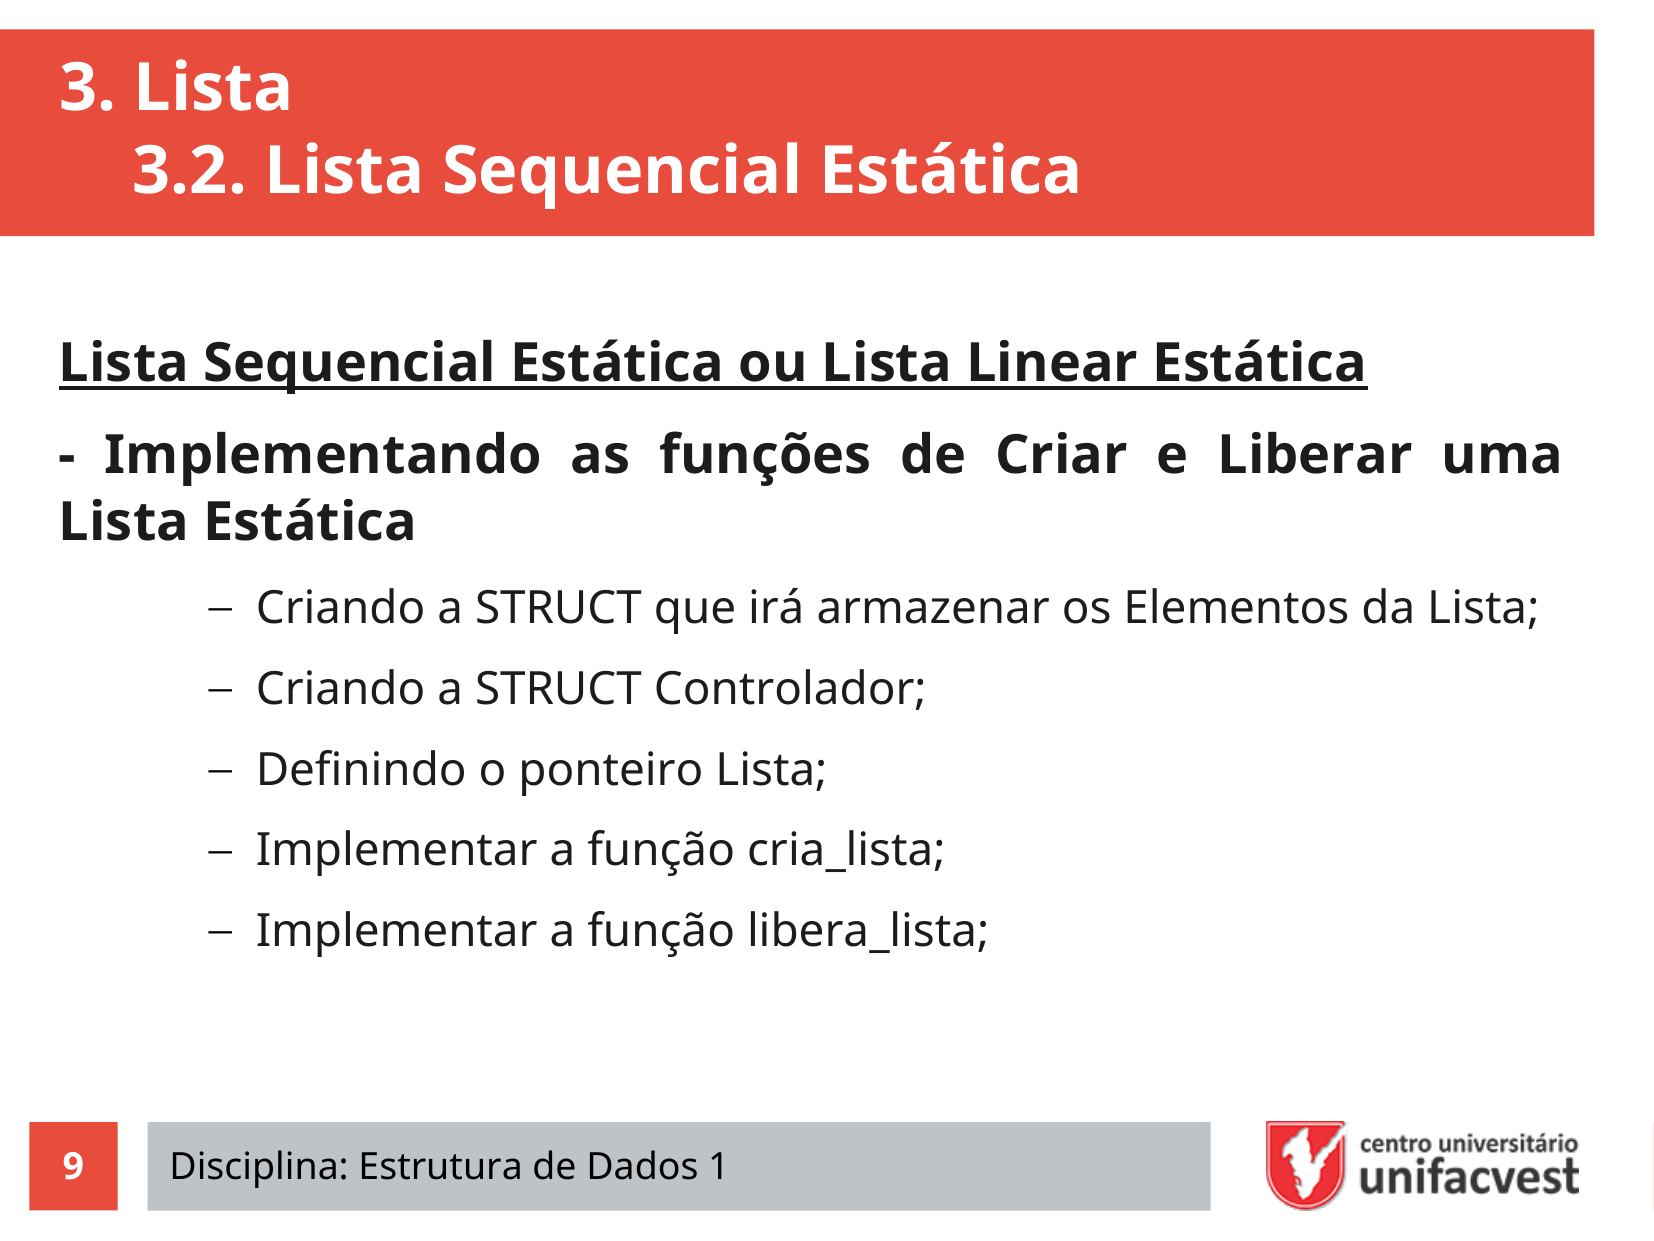

# 3. Lista 3.2. Lista Sequencial Estática
Lista Sequencial Estática ou Lista Linear Estática
- Implementando as funções de Criar e Liberar uma Lista Estática
Criando a STRUCT que irá armazenar os Elementos da Lista;
Criando a STRUCT Controlador;
Definindo o ponteiro Lista;
Implementar a função cria_lista;
Implementar a função libera_lista;
9
Disciplina: Estrutura de Dados 1